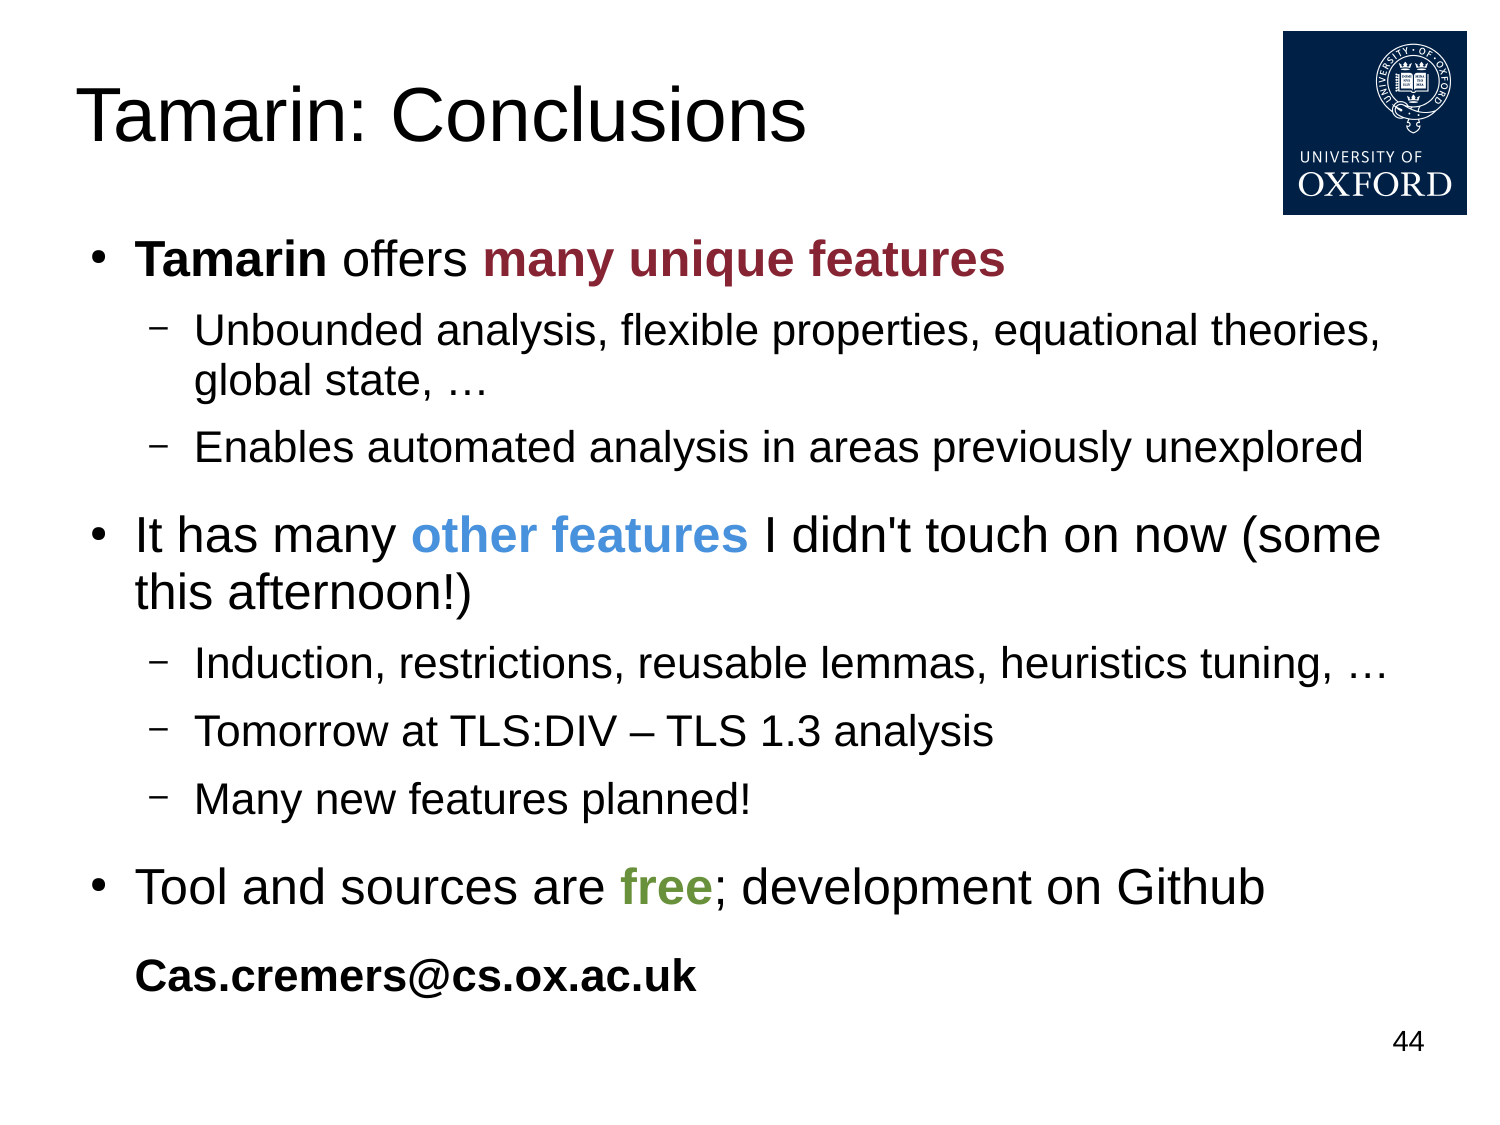

# Tamarin: Conclusions
Tamarin offers many unique features
Unbounded analysis, flexible properties, equational theories, global state, …
Enables automated analysis in areas previously unexplored
It has many other features I didn't touch on now (some this afternoon!)
Induction, restrictions, reusable lemmas, heuristics tuning, …
Tomorrow at TLS:DIV – TLS 1.3 analysis
Many new features planned!
Tool and sources are free; development on Github
Cas.cremers@cs.ox.ac.uk
44